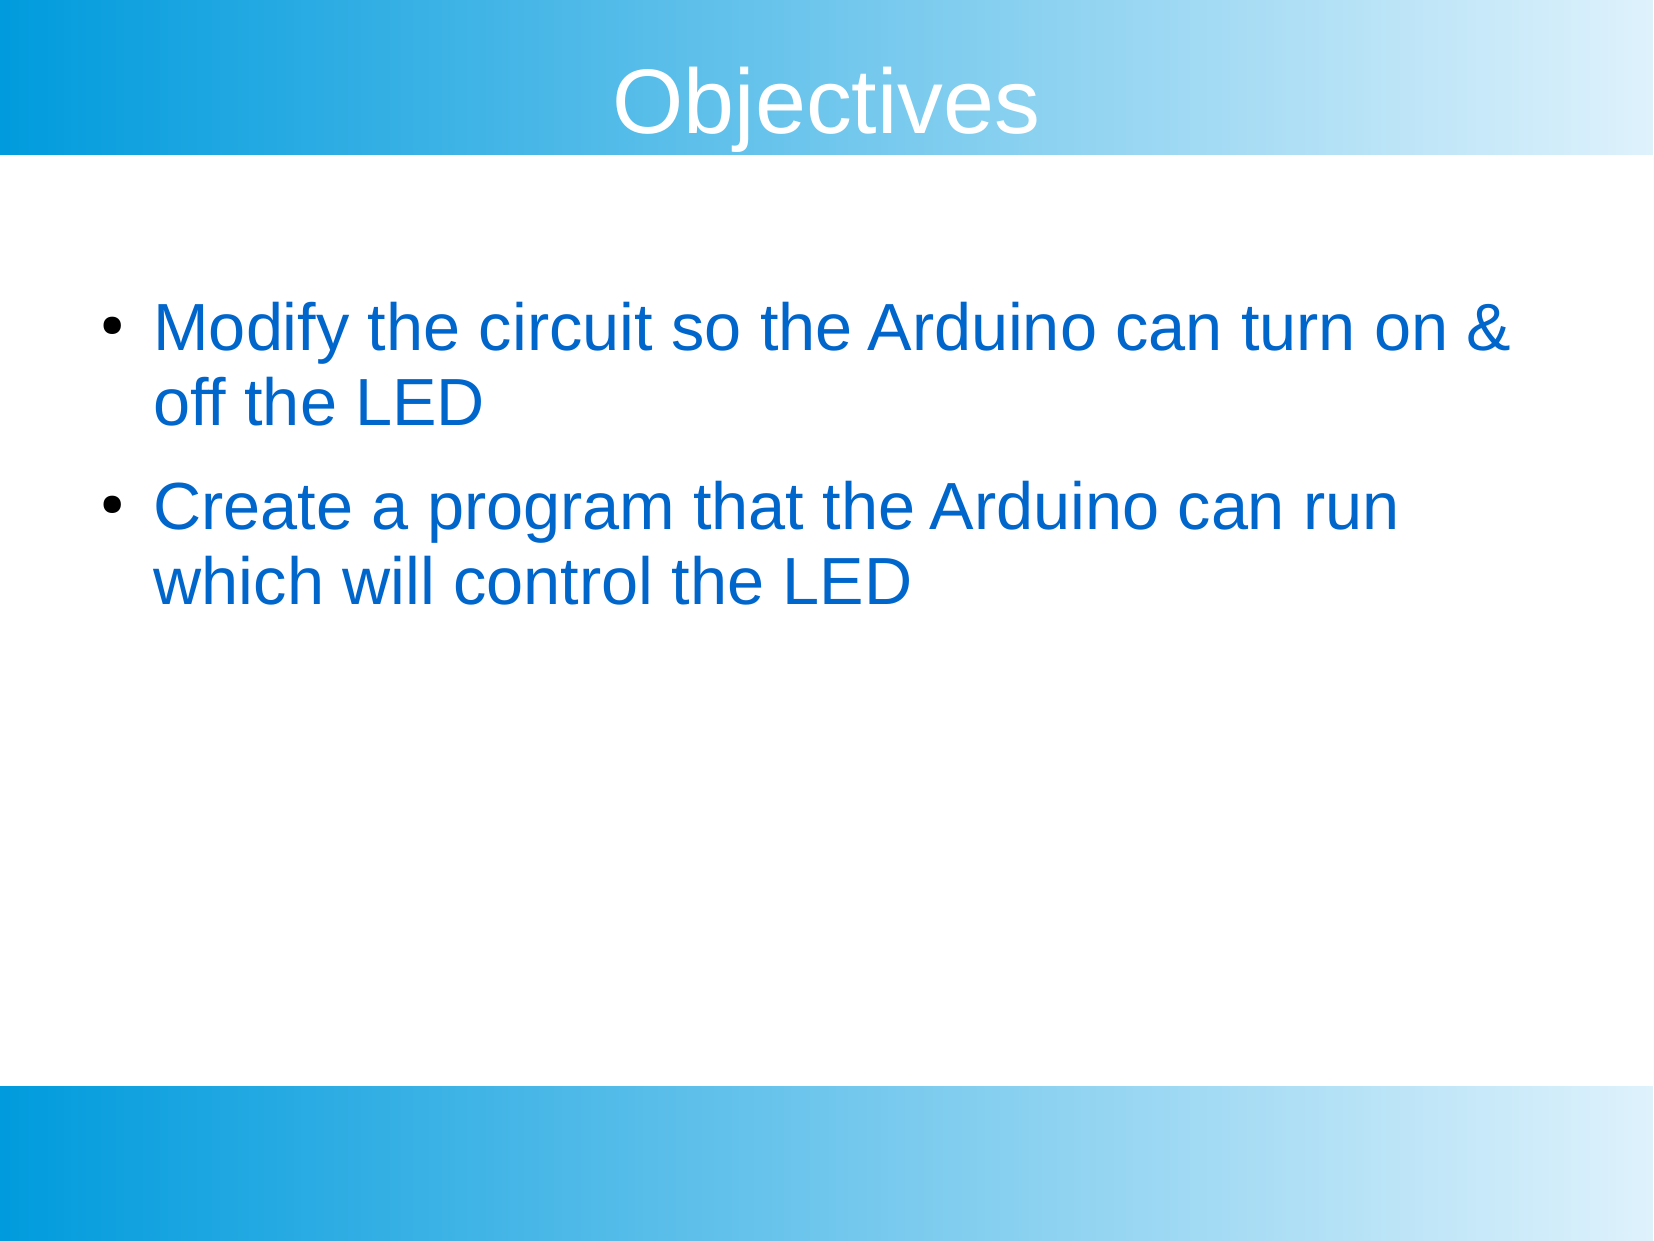

# Objectives
Modify the circuit so the Arduino can turn on & off the LED
Create a program that the Arduino can run which will control the LED